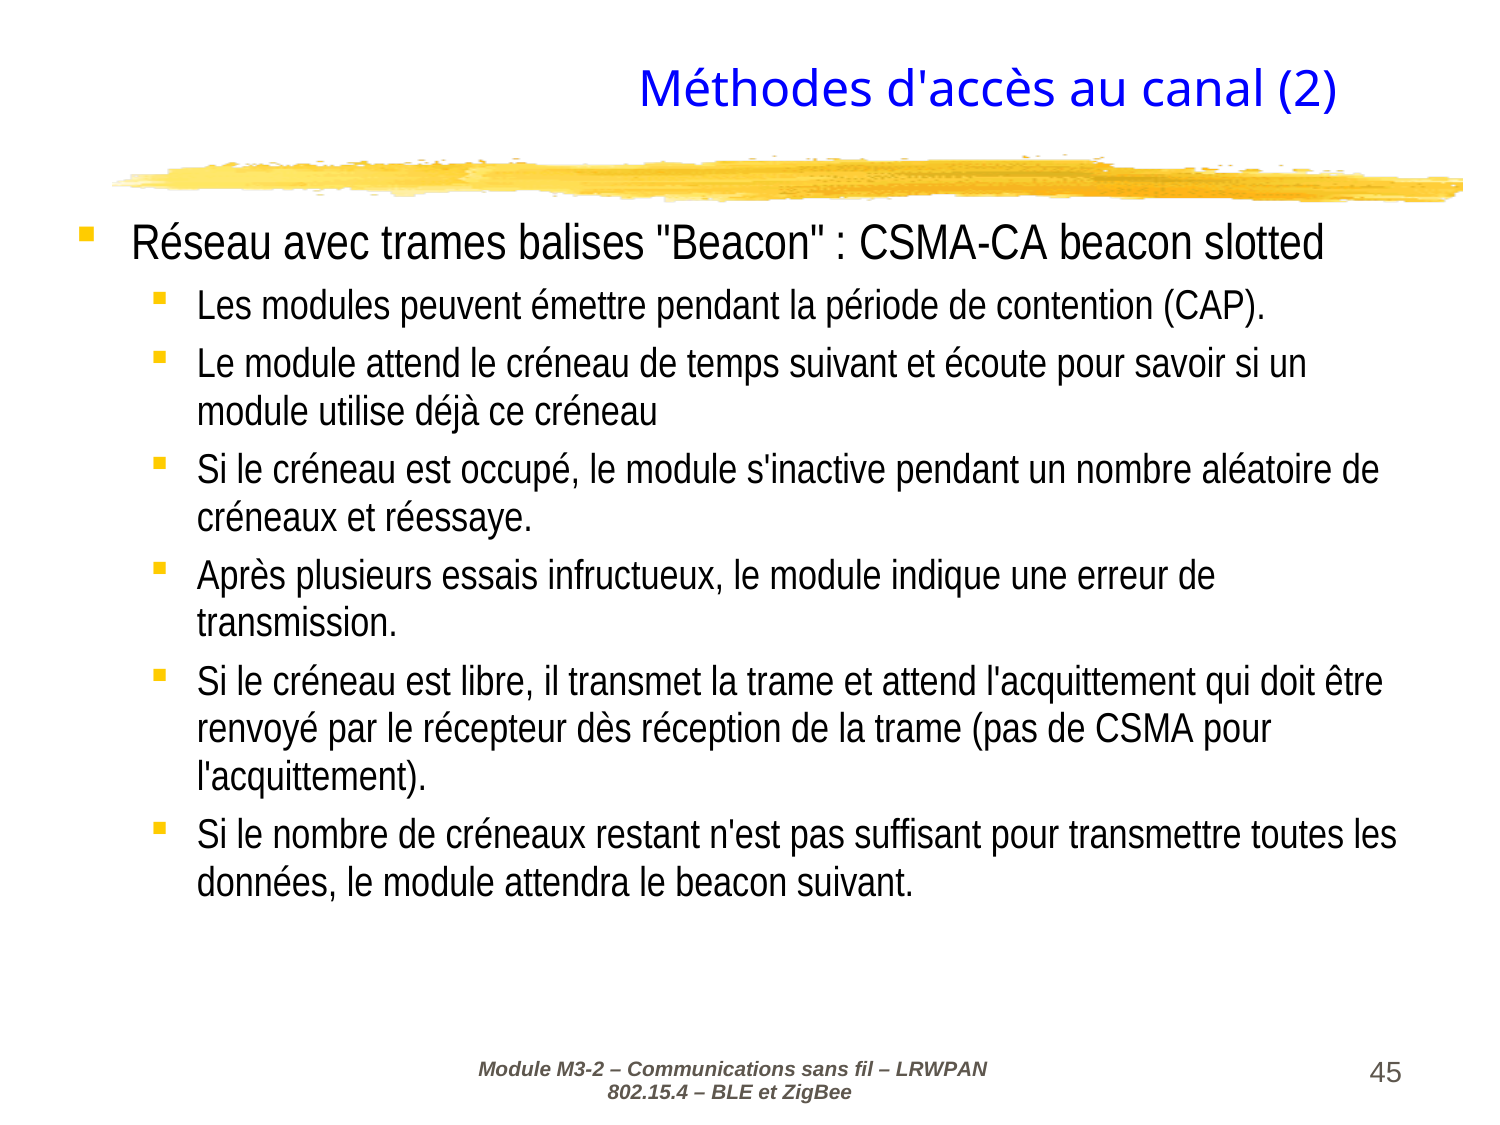

# Méthodes d'accès au canal (2)
Réseau avec trames balises "Beacon" : CSMA-CA beacon slotted
Les modules peuvent émettre pendant la période de contention (CAP).
Le module attend le créneau de temps suivant et écoute pour savoir si un module utilise déjà ce créneau
Si le créneau est occupé, le module s'inactive pendant un nombre aléatoire de créneaux et réessaye.
Après plusieurs essais infructueux, le module indique une erreur de transmission.
Si le créneau est libre, il transmet la trame et attend l'acquittement qui doit être renvoyé par le récepteur dès réception de la trame (pas de CSMA pour l'acquittement).
Si le nombre de créneaux restant n'est pas suffisant pour transmettre toutes les données, le module attendra le beacon suivant.
45